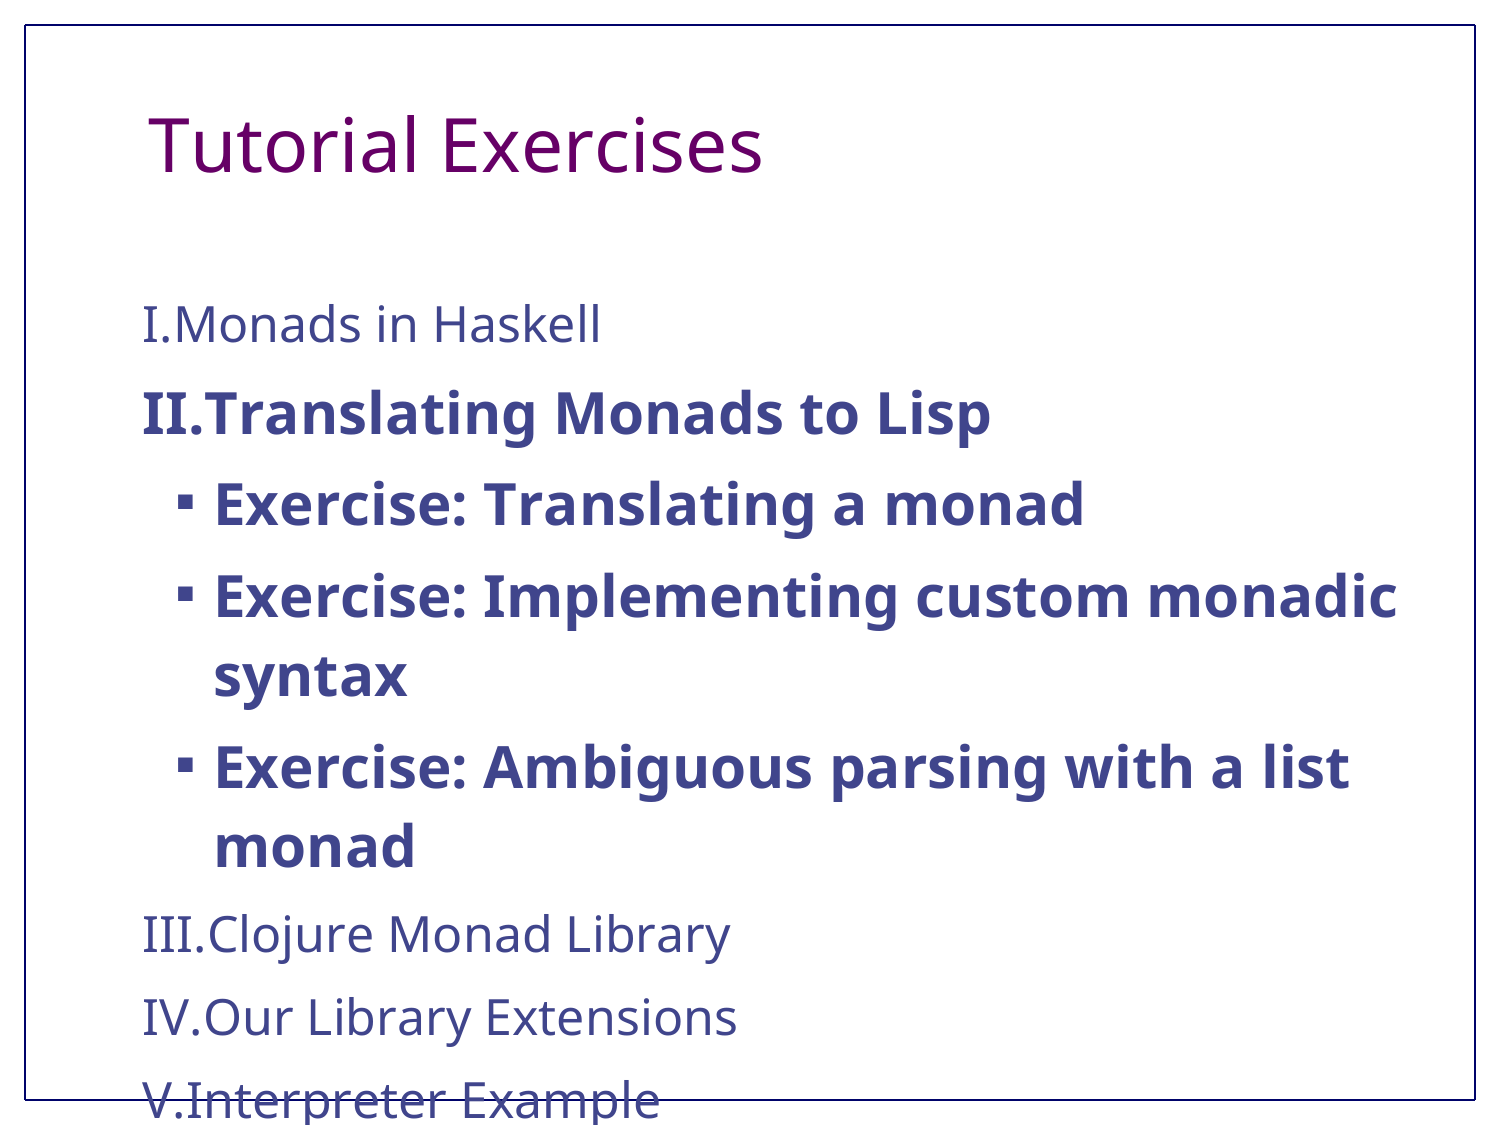

# Tutorial Exercises
Monads in Haskell
Translating Monads to Lisp
Exercise: Translating a monad
Exercise: Implementing custom monadic syntax
Exercise: Ambiguous parsing with a list monad
Clojure Monad Library
Our Library Extensions
Interpreter Example